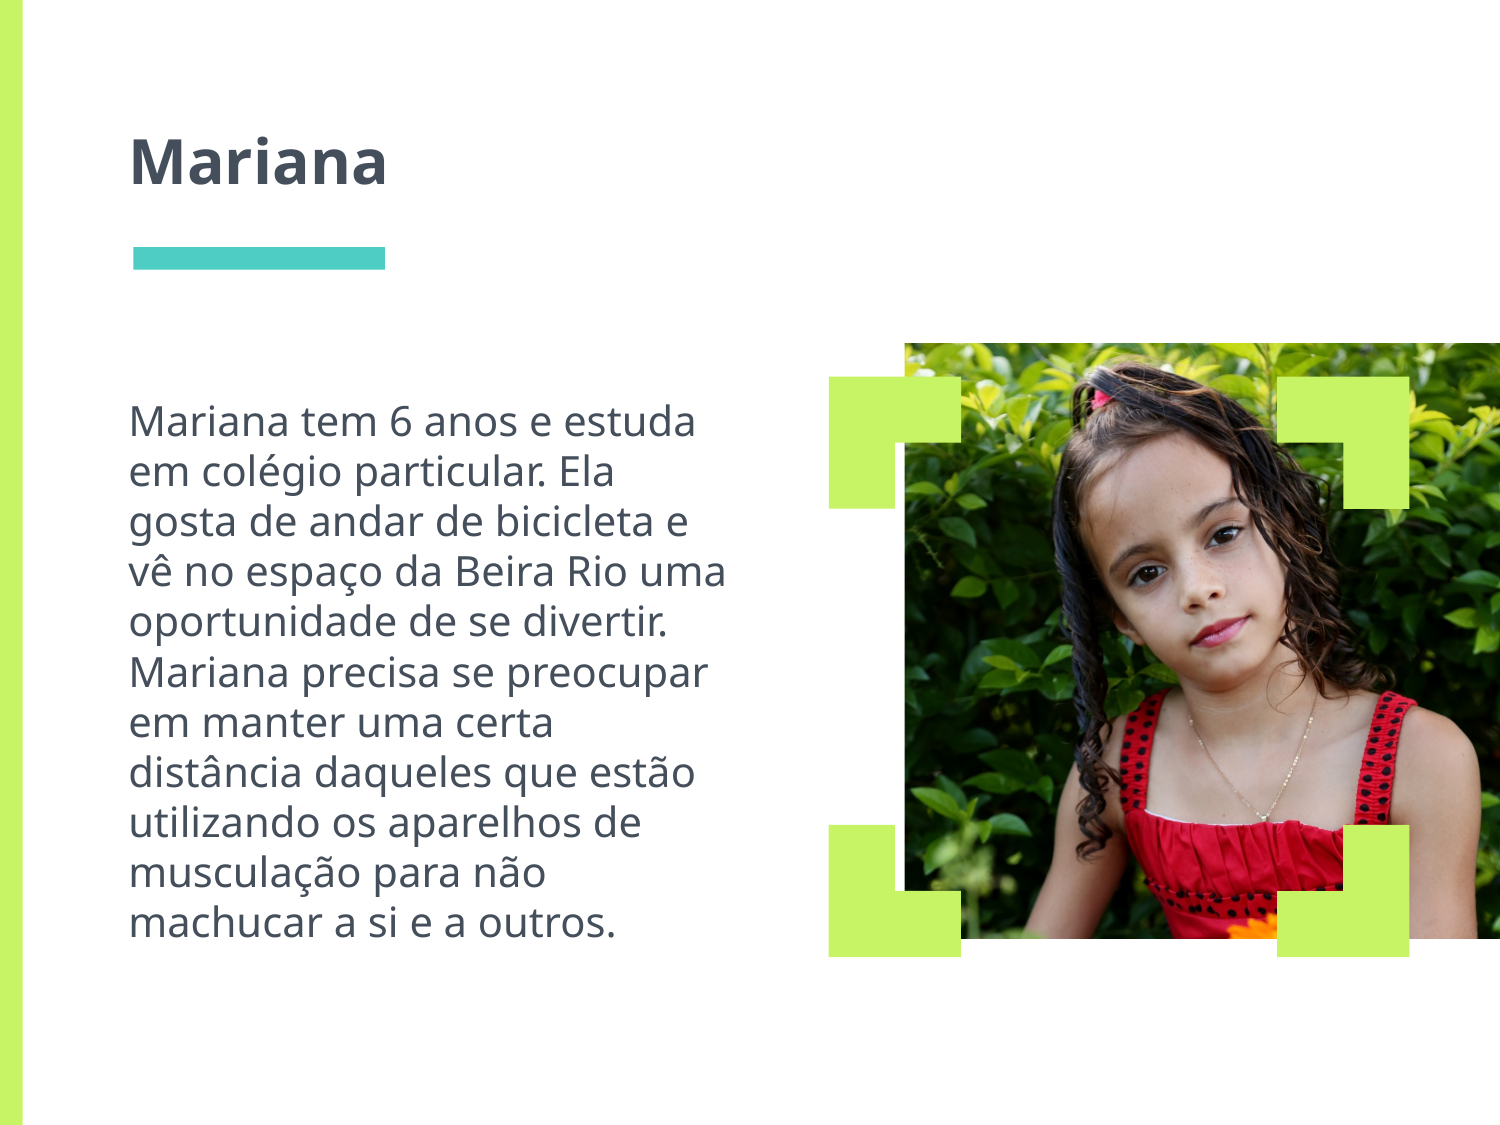

# Mariana
Mariana tem 6 anos e estuda em colégio particular. Ela gosta de andar de bicicleta e vê no espaço da Beira Rio uma oportunidade de se divertir. Mariana precisa se preocupar em manter uma certa distância daqueles que estão utilizando os aparelhos de musculação para não machucar a si e a outros.